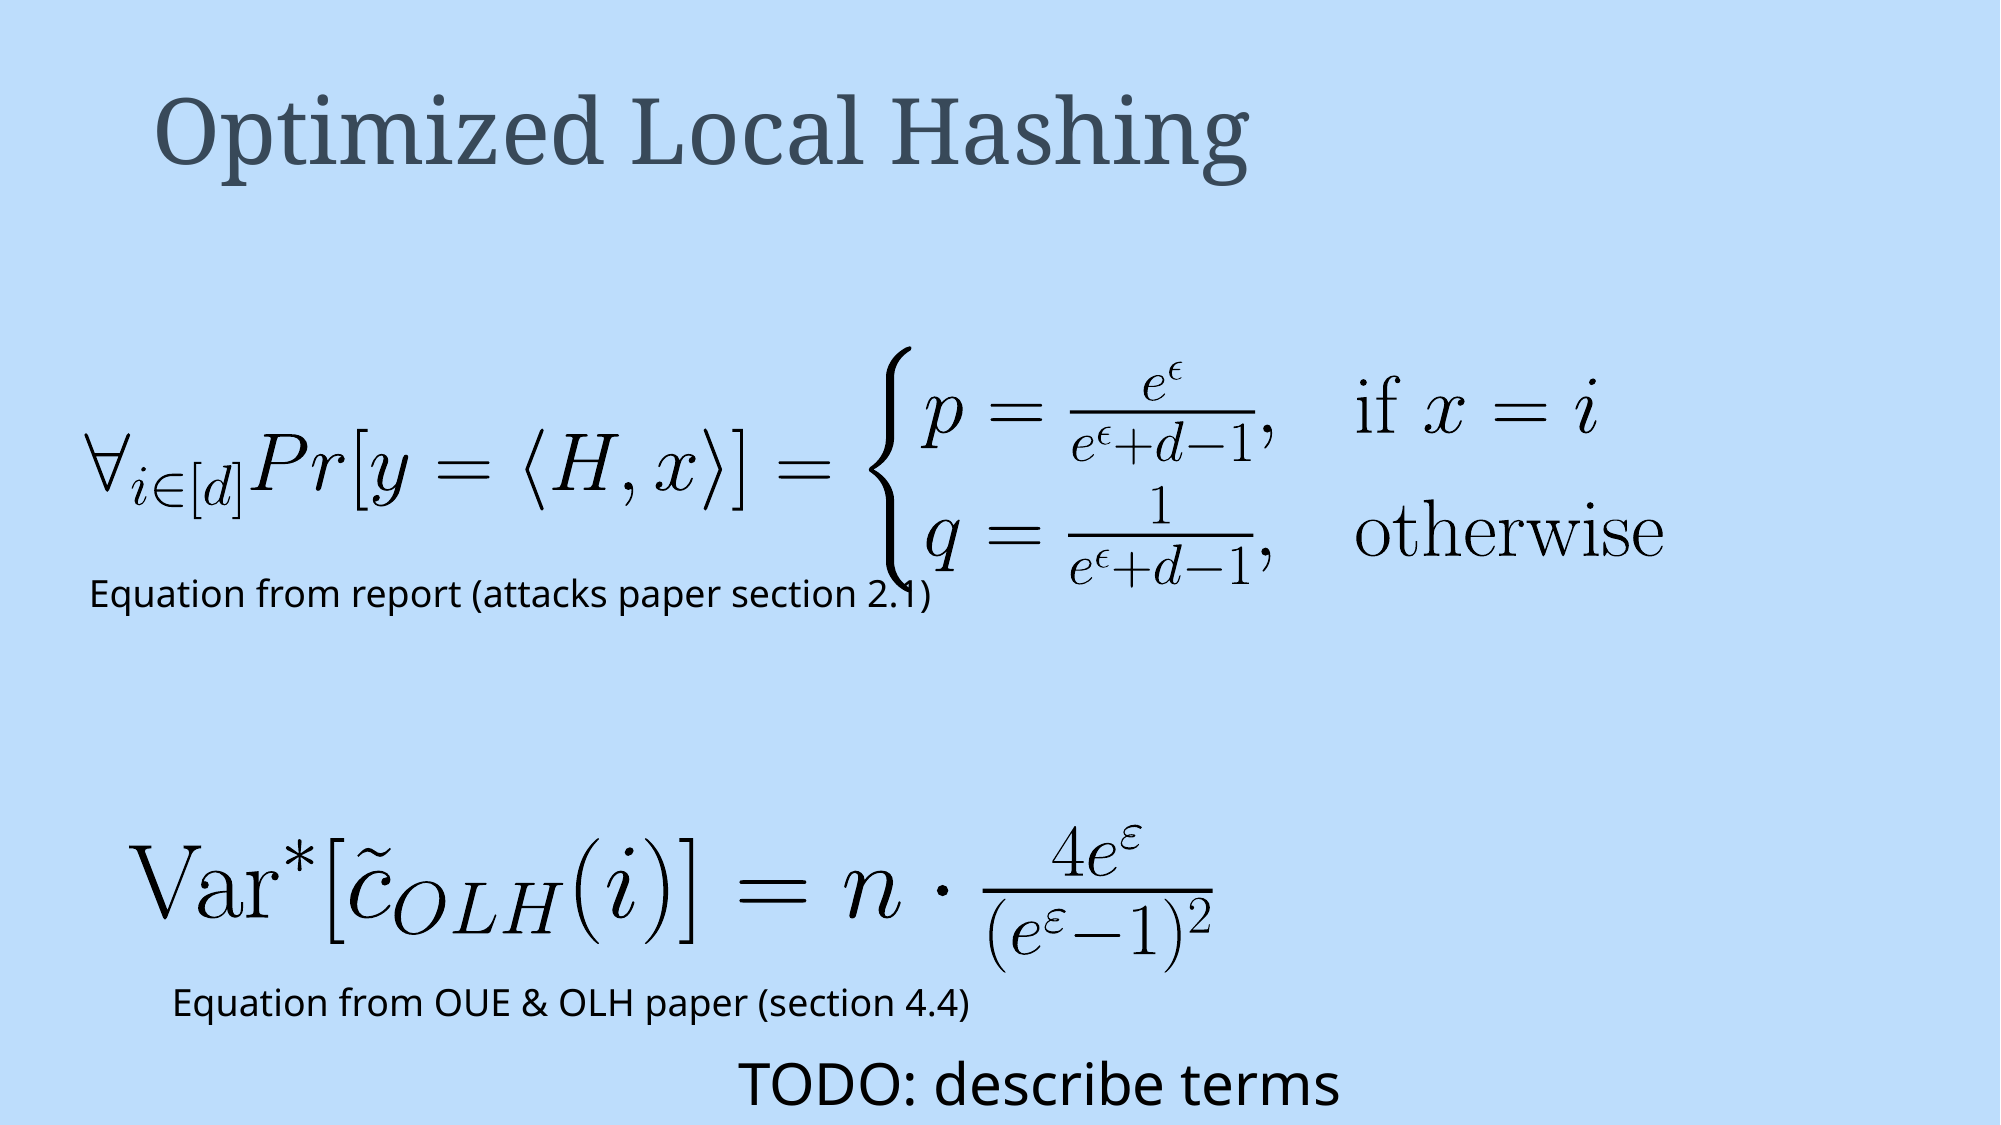

# Optimized Local Hashing
Equation from report​​ (attacks paper section 2.1)
​
Equation from OUE & OLH paper (section 4.4)
TODO: describe terms​
​​
​